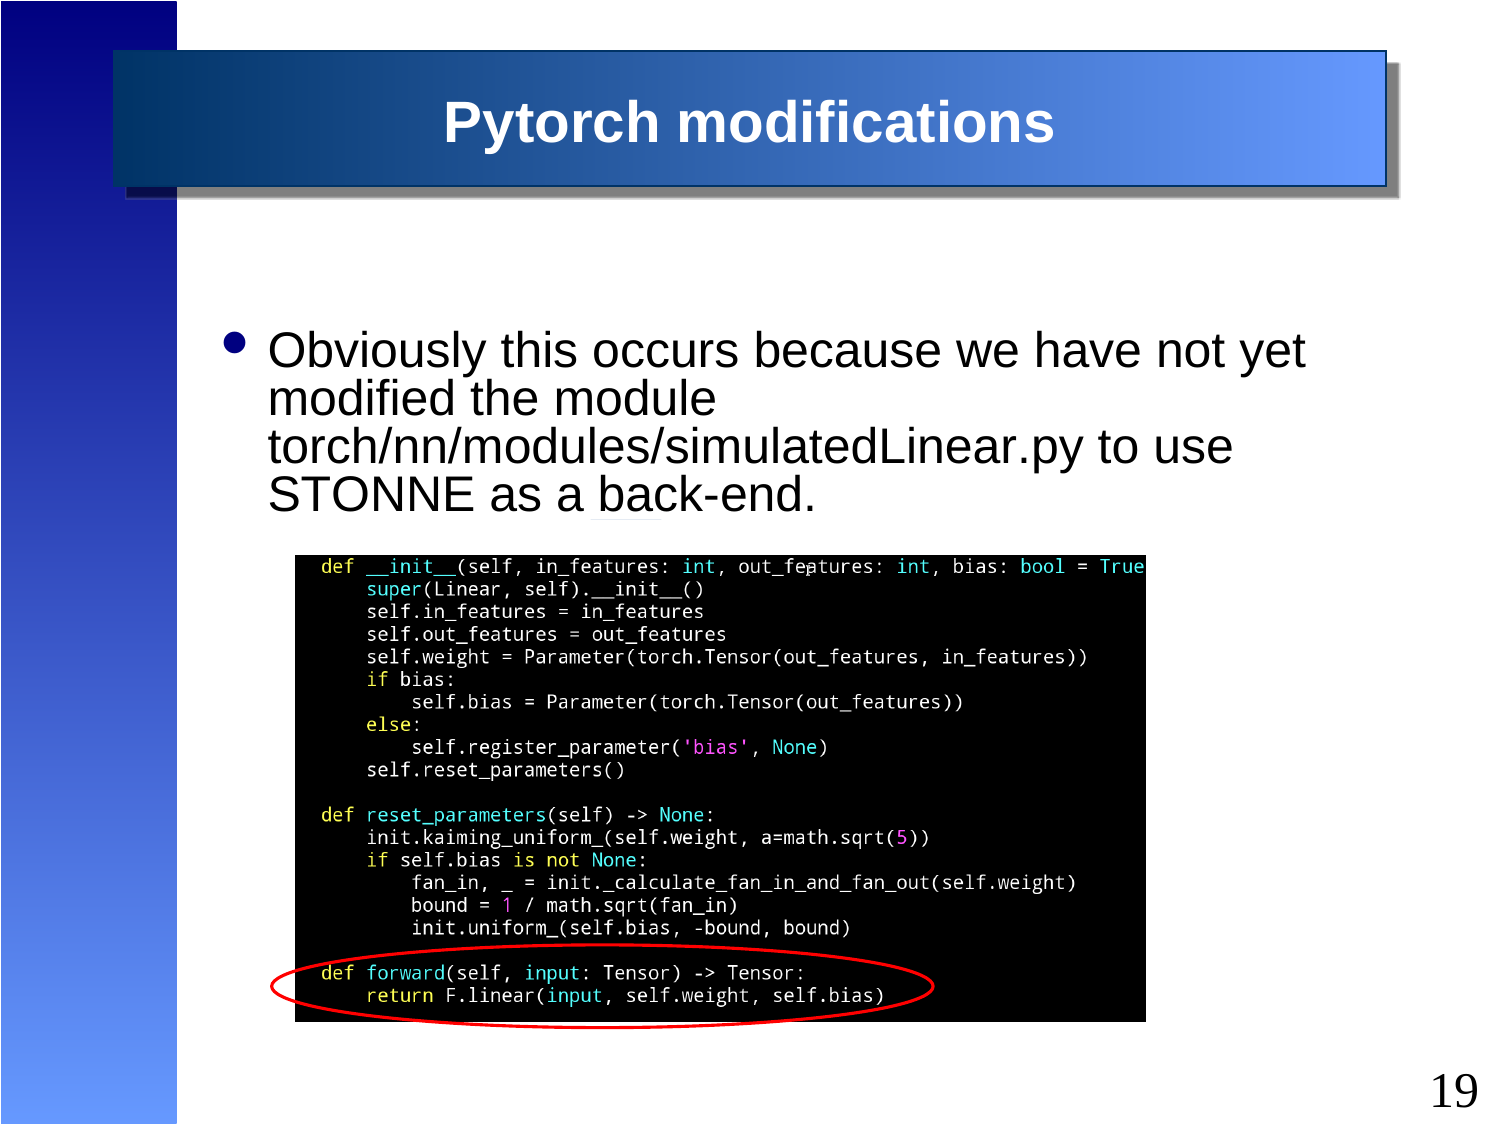

# Pytorch modifications
Obviously this occurs because we have not yet modified the module torch/nn/modules/simulatedLinear.py to use STONNE as a back-end.